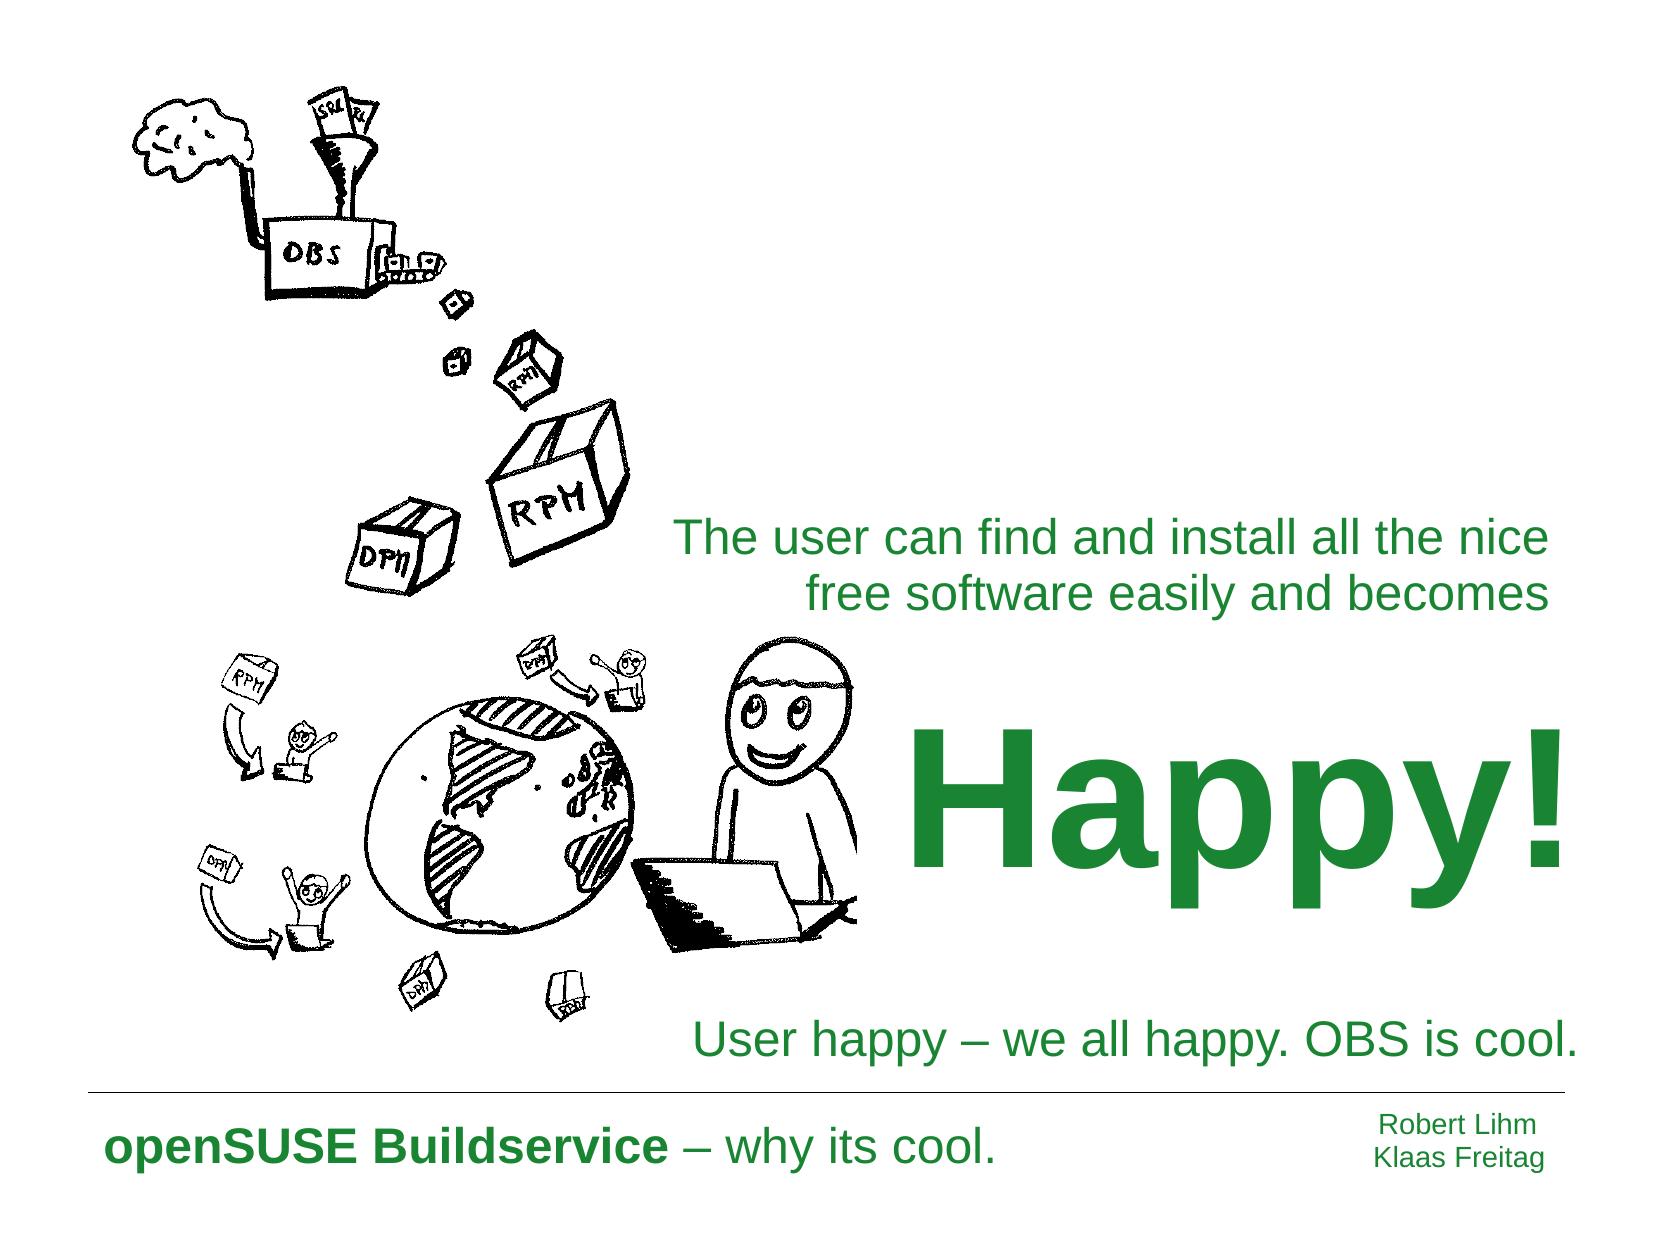

The user can find and install all the nice free software easily and becomes
Happy!
User happy – we all happy. OBS is cool.
Robert Lihm
Klaas Freitag
openSUSE Buildservice – why its cool.